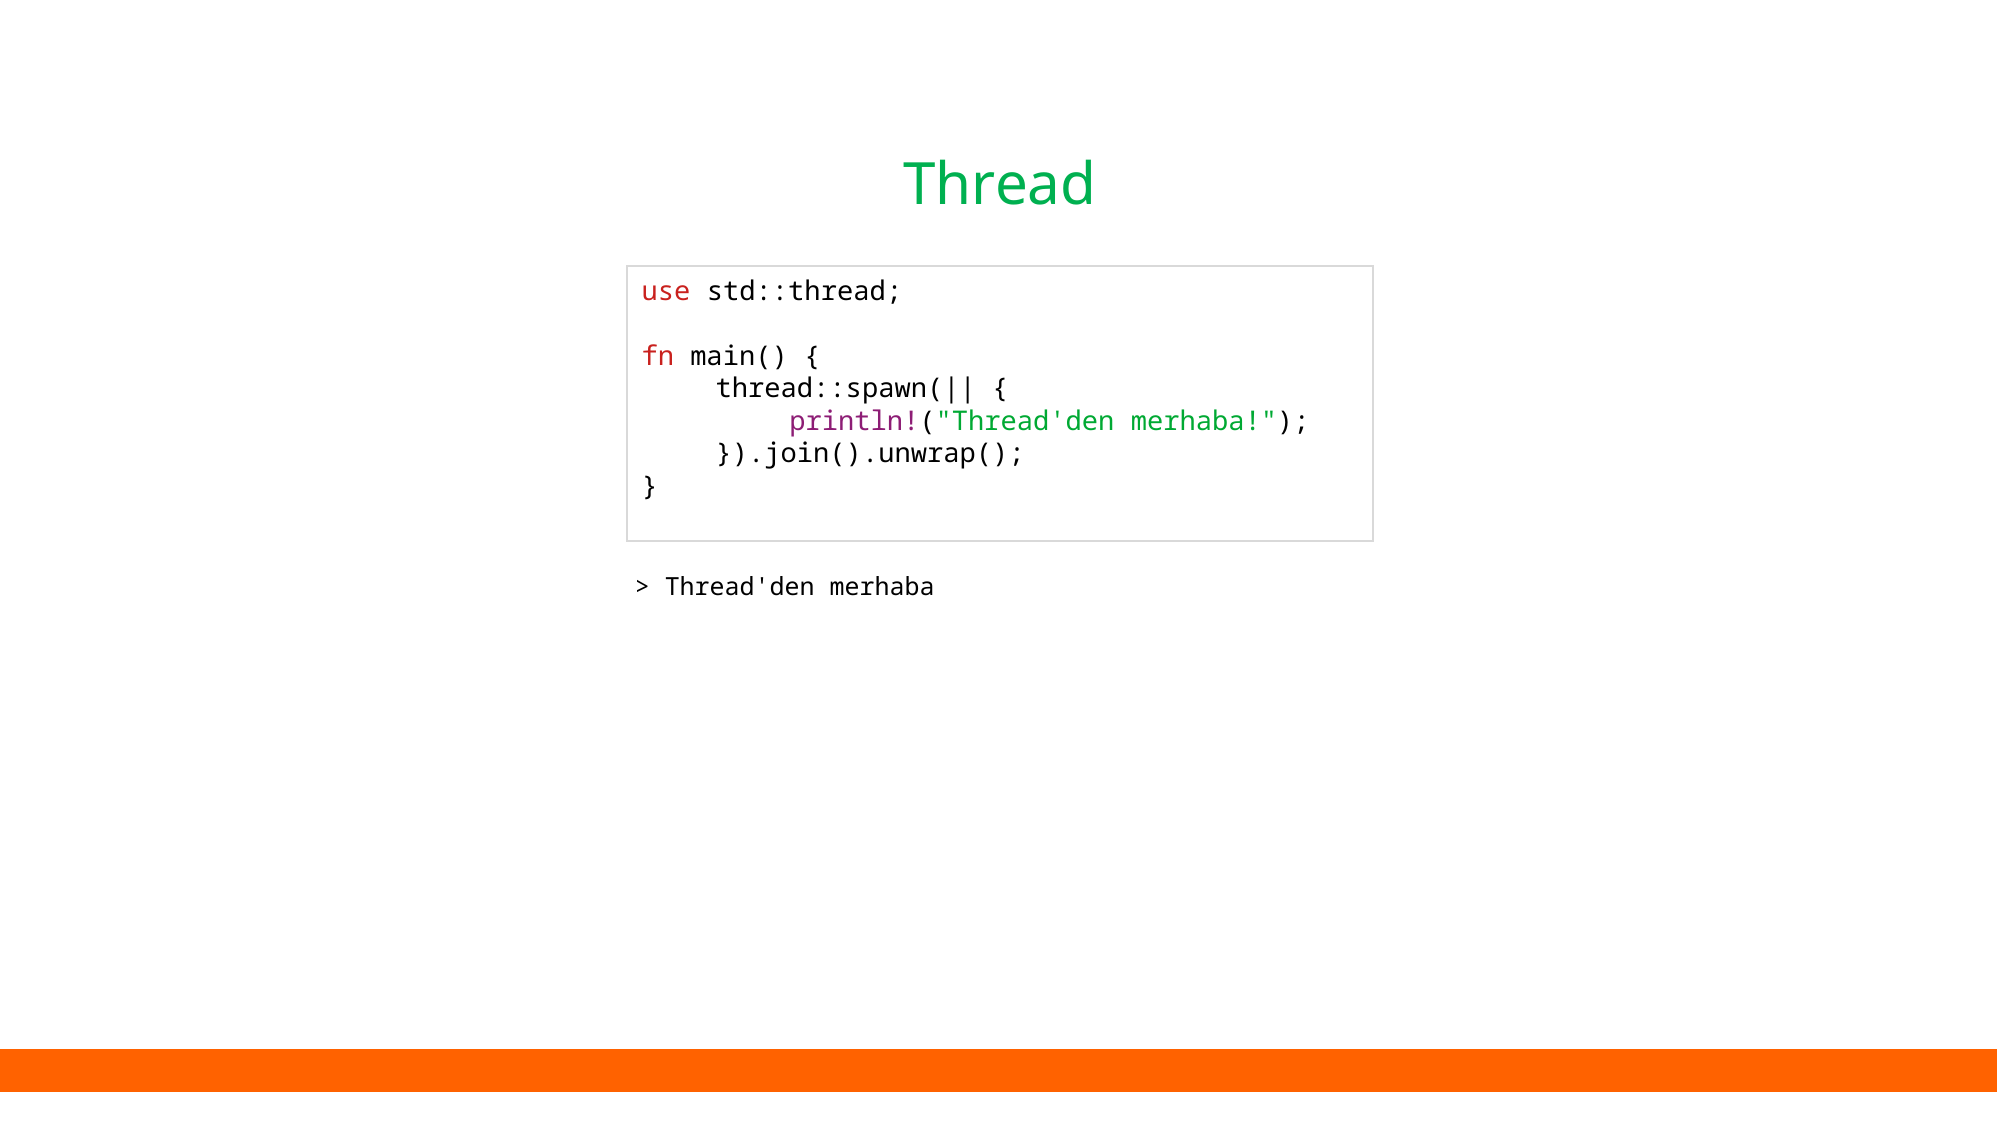

# Thread
use std::thread;
fn main() {
	thread::spawn(|| {
		println!("Thread'den merhaba!");
	}).join().unwrap();
}
> Thread'den merhaba